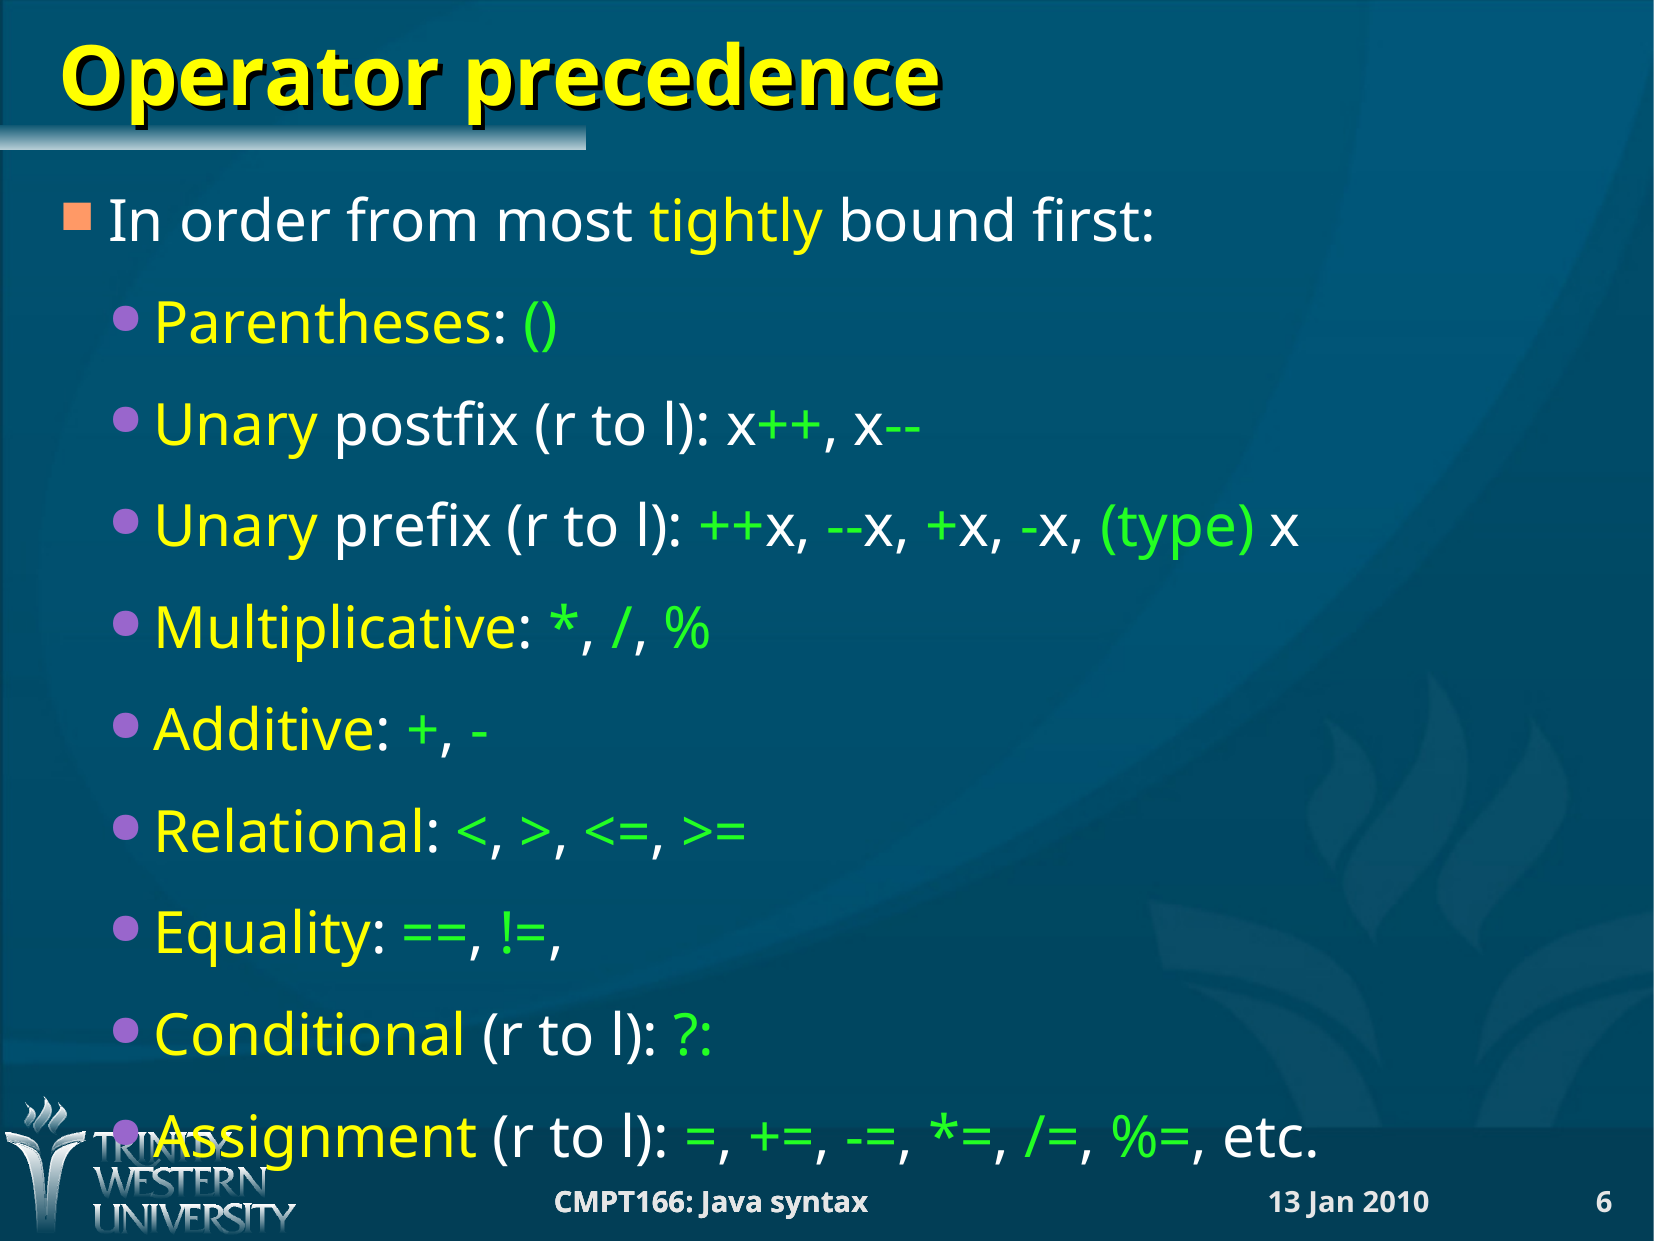

# Operator precedence
In order from most tightly bound first:
Parentheses: ()
Unary postfix (r to l): x++, x--
Unary prefix (r to l): ++x, --x, +x, -x, (type) x
Multiplicative: *, /, %
Additive: +, -
Relational: <, >, <=, >=
Equality: ==, !=,
Conditional (r to l): ?:
Assignment (r to l): =, +=, -=, *=, /=, %=, etc.
CMPT166: Java syntax
13 Jan 2010
6